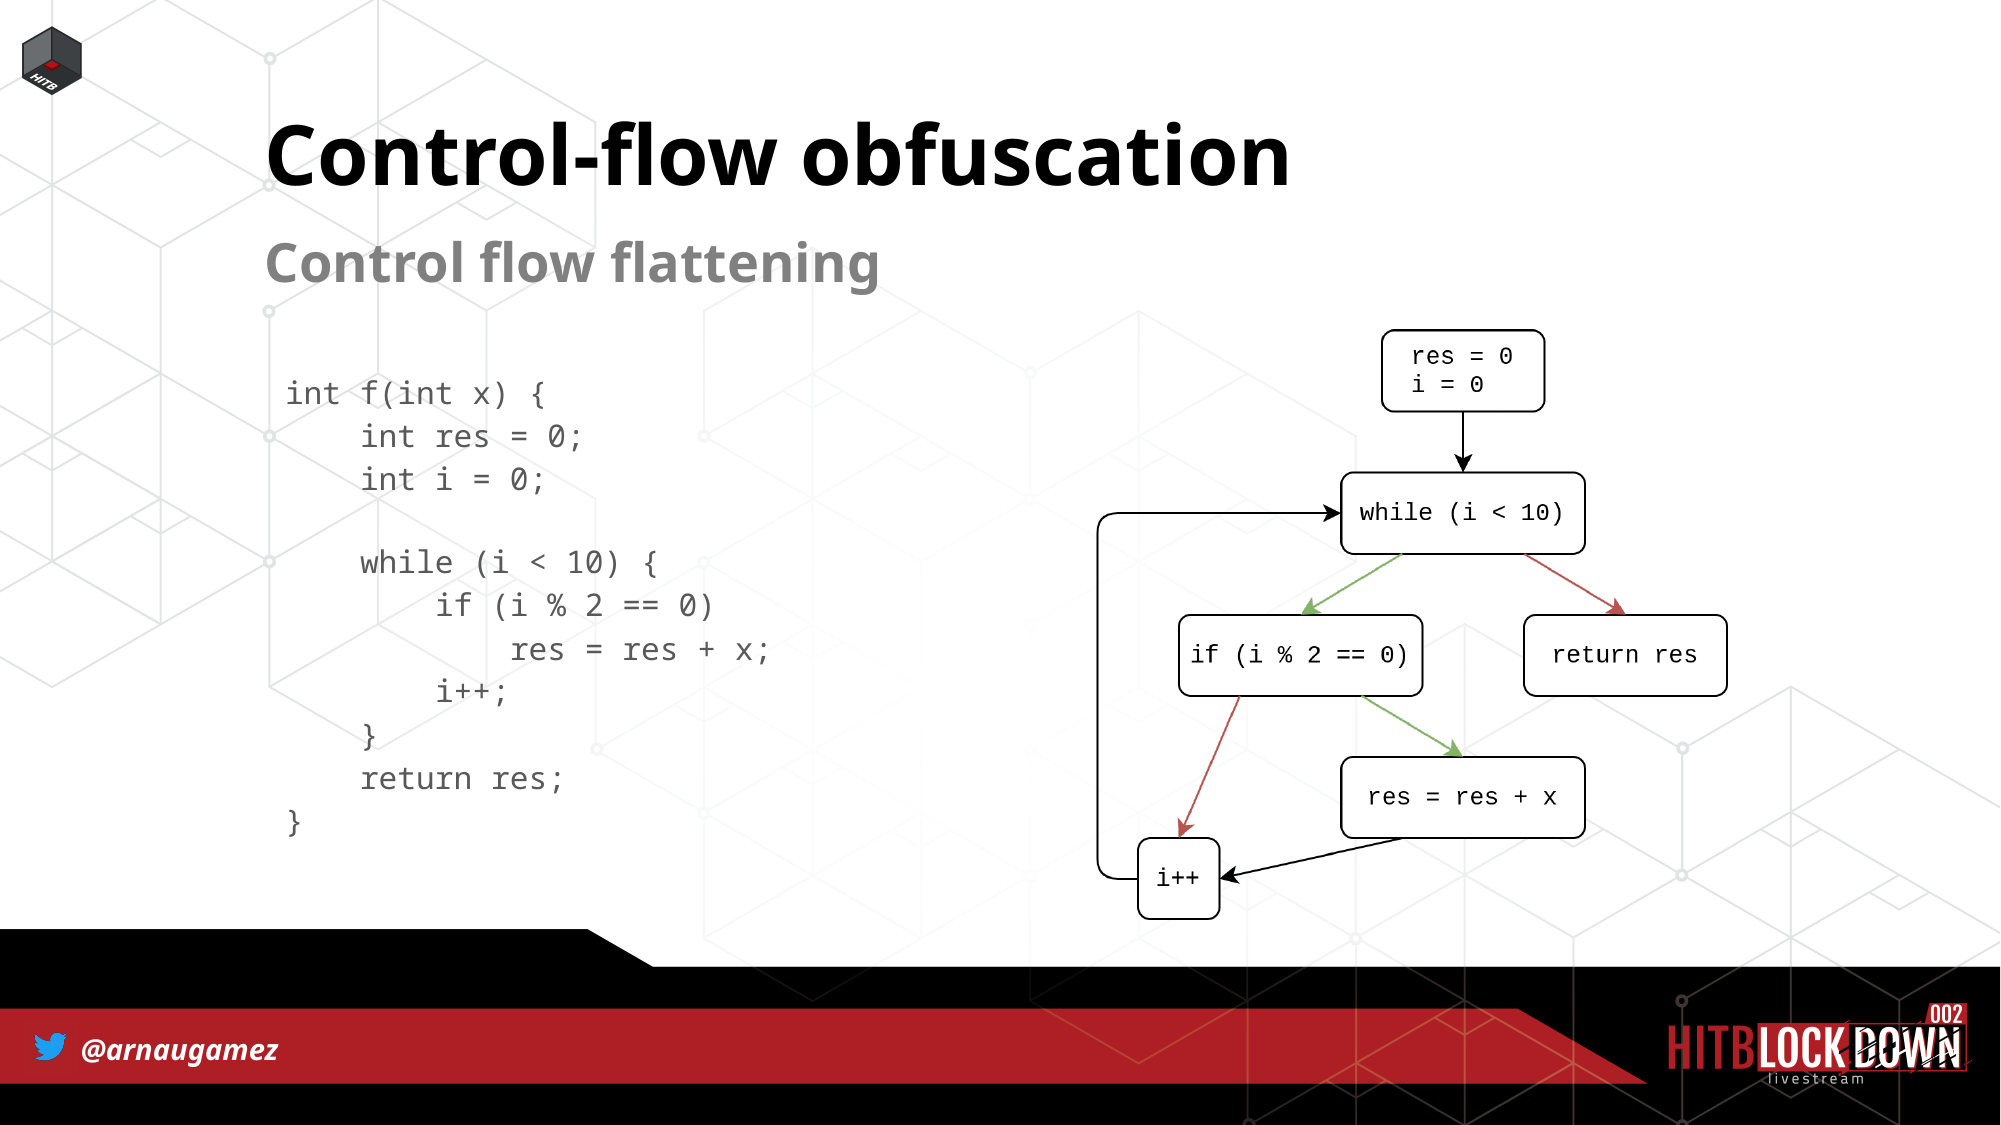

# Control-flow obfuscation
Control flow flattening
int f(int x) {
	int res = 0;
	int i = 0;
	while (i < 10) {
		if (i % 2 == 0)
			res = res + x;
		i++;
	}
	return res;
}